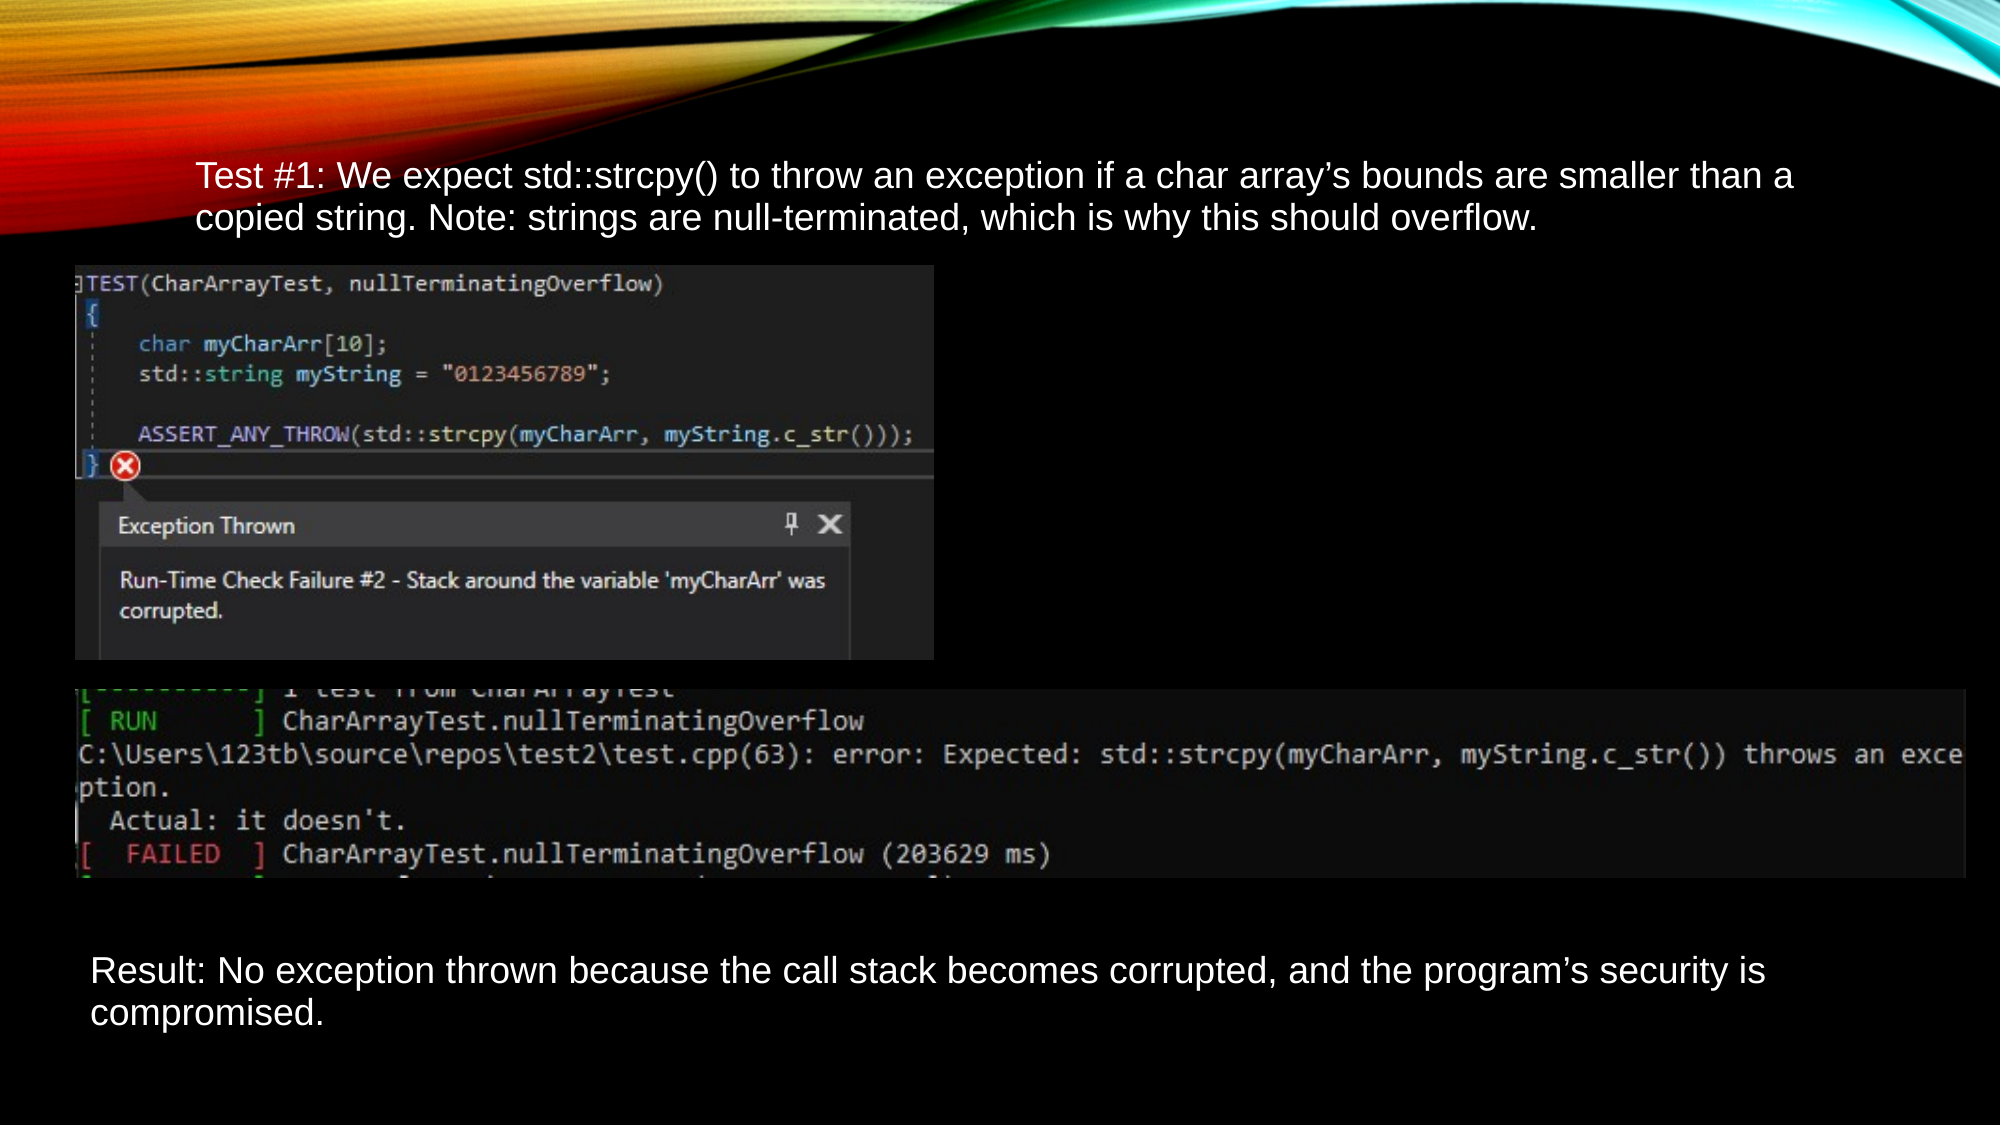

Test #1: We expect std::strcpy() to throw an exception if a char array’s bounds are smaller than a copied string. Note: strings are null-terminated, which is why this should overflow.
#
Result: No exception thrown because the call stack becomes corrupted, and the program’s security is compromised.